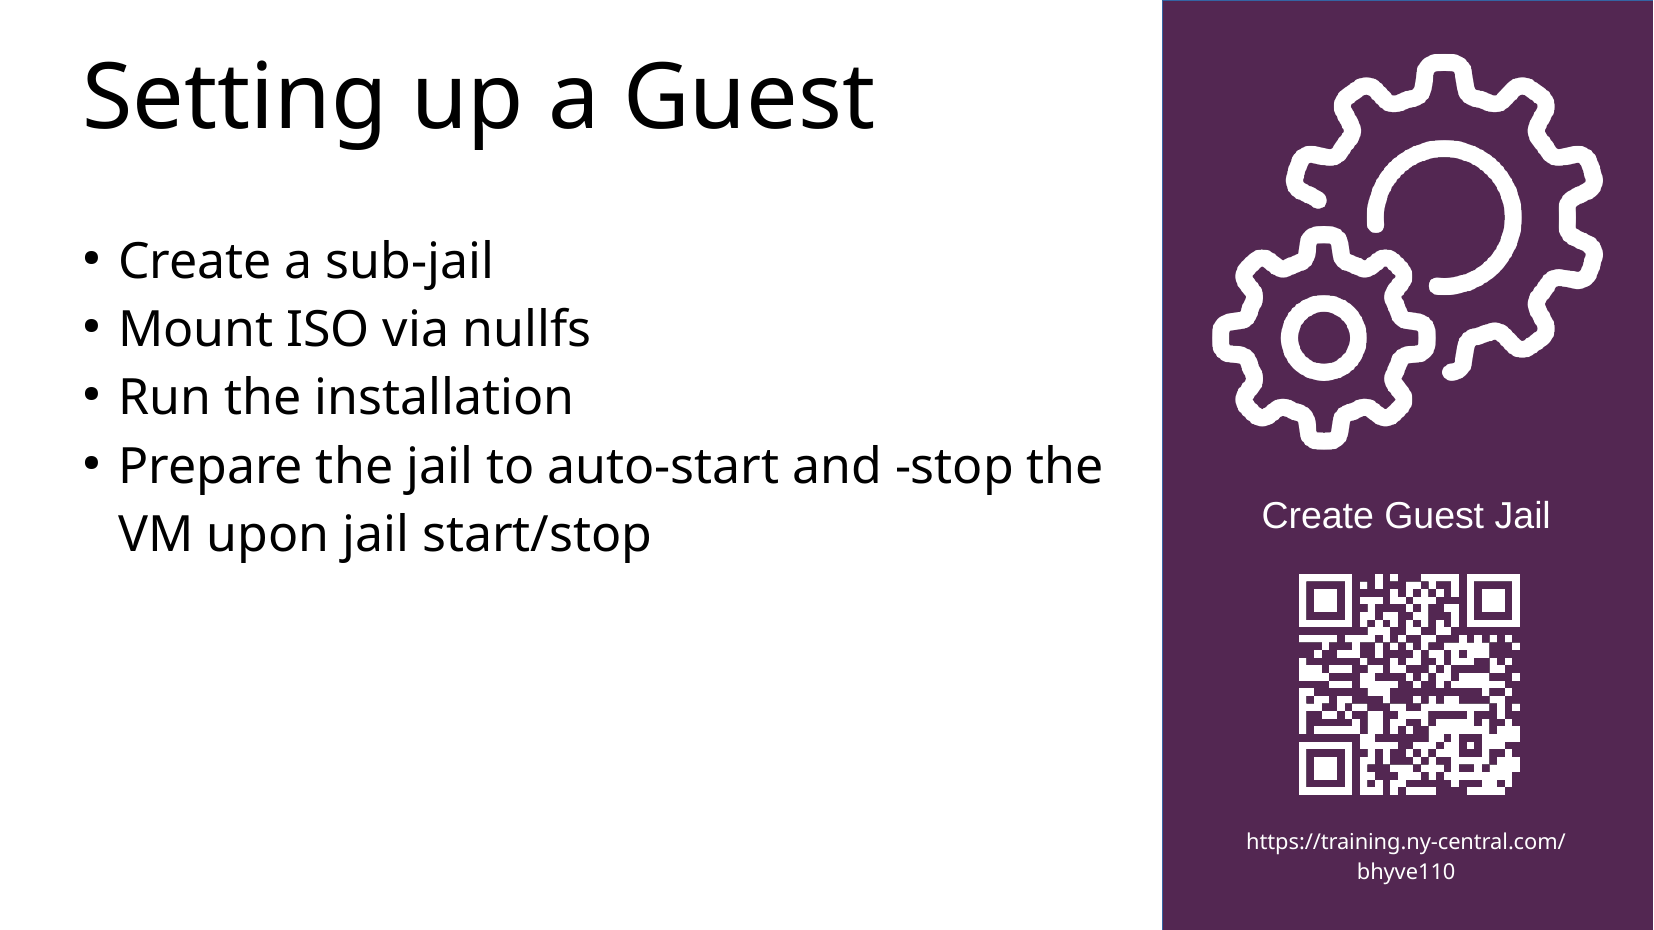

# Setting up a Guest
Create a sub-jail
Mount ISO via nullfs
Run the installation
Prepare the jail to auto-start and -stop the VM upon jail start/stop
Create Guest Jail
https://training.ny-central.com/bhyve110